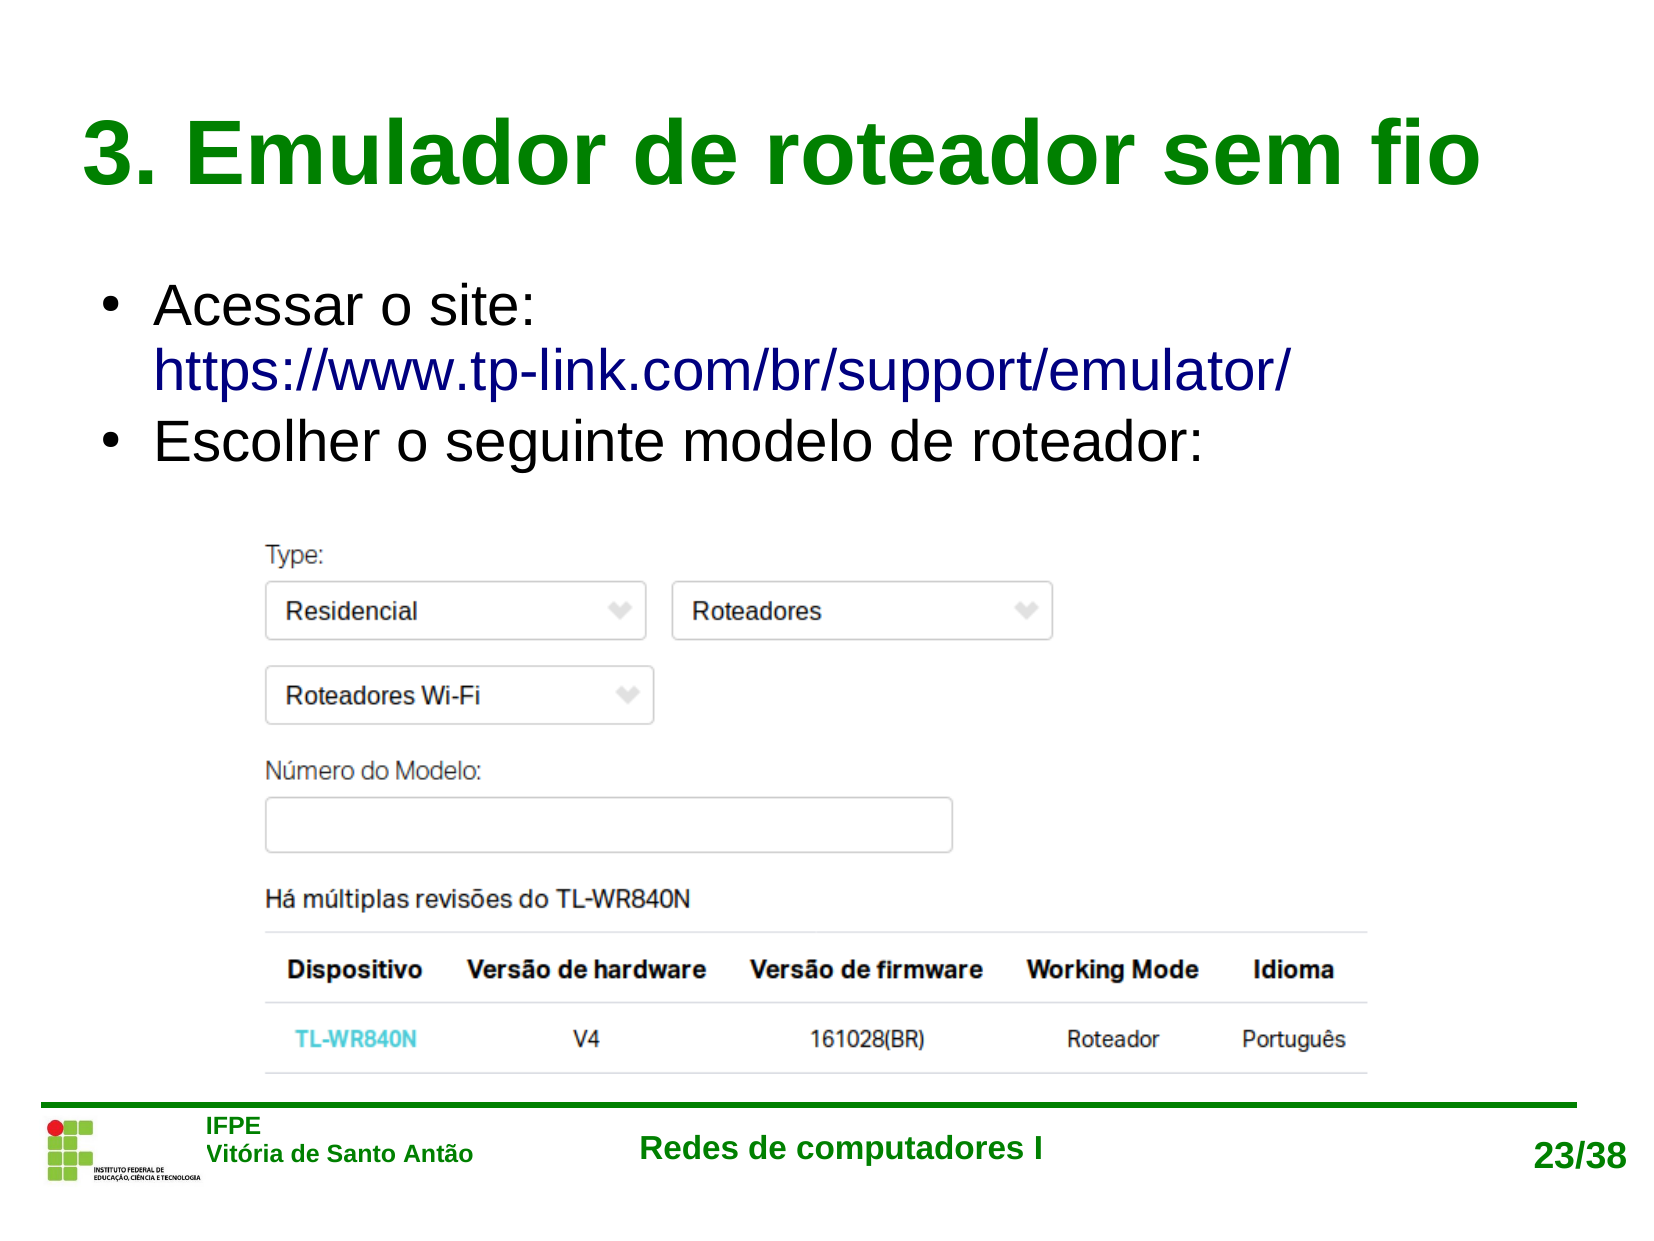

# 3. Emulador de roteador sem fio
Acessar o site: https://www.tp-link.com/br/support/emulator/
Escolher o seguinte modelo de roteador: